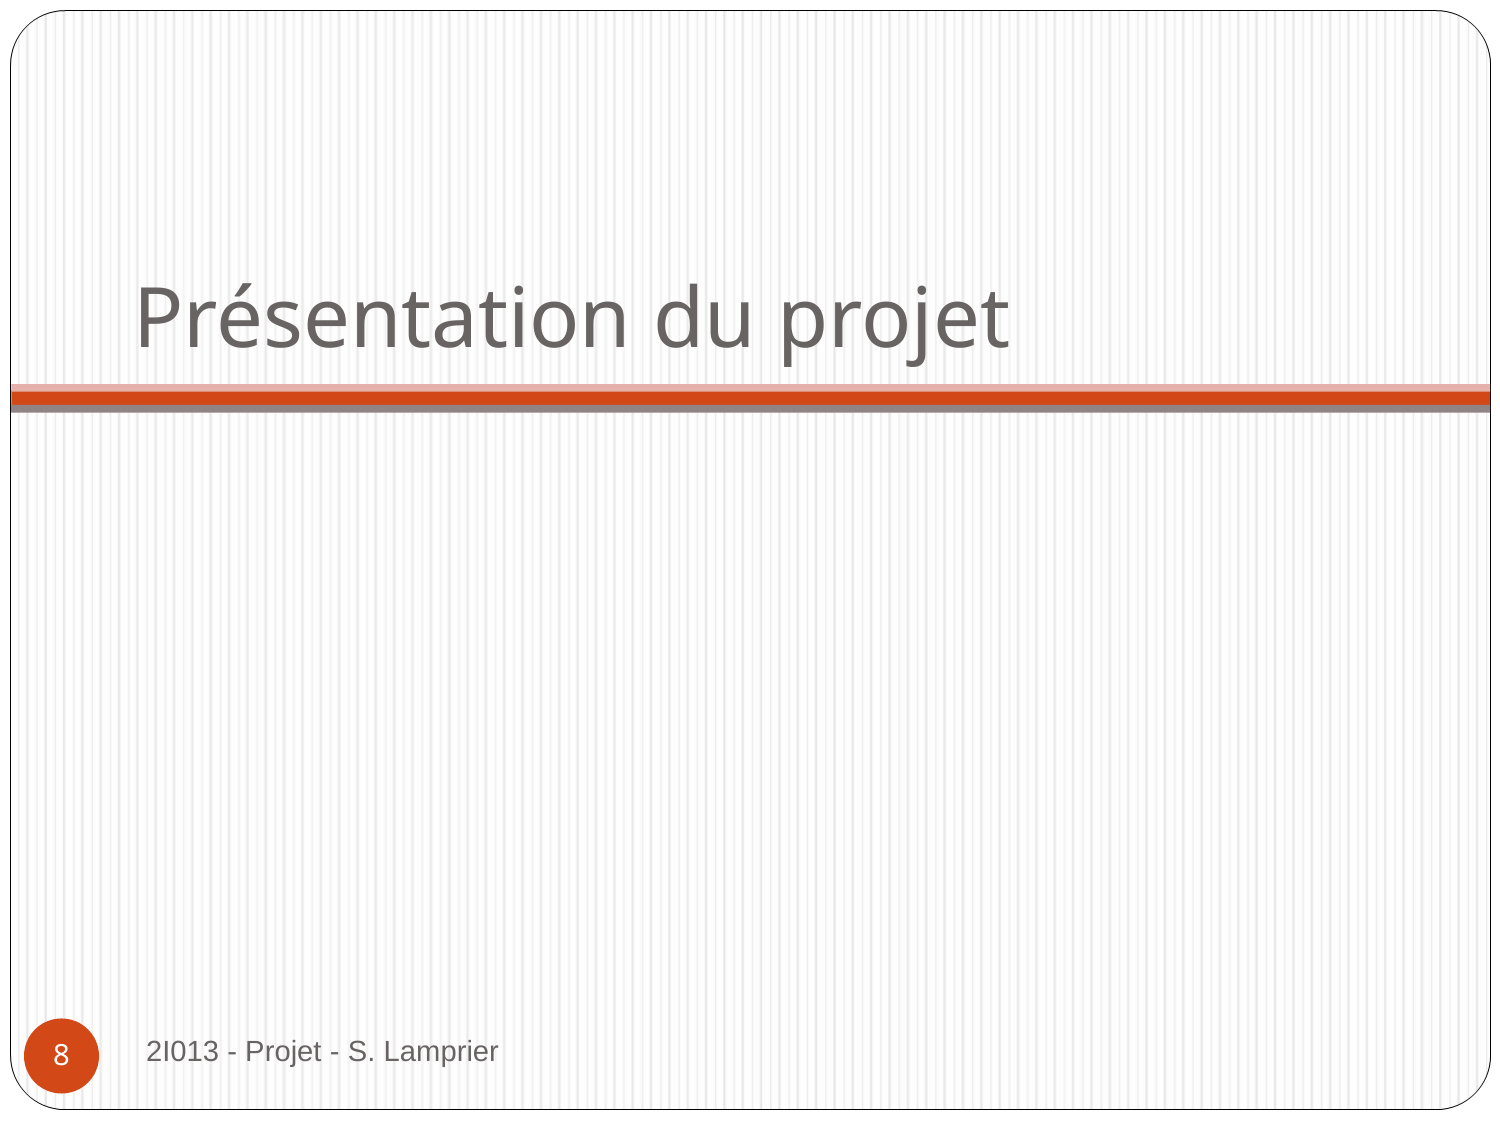

# Présentation du projet
2I013 - Projet - S. Lamprier